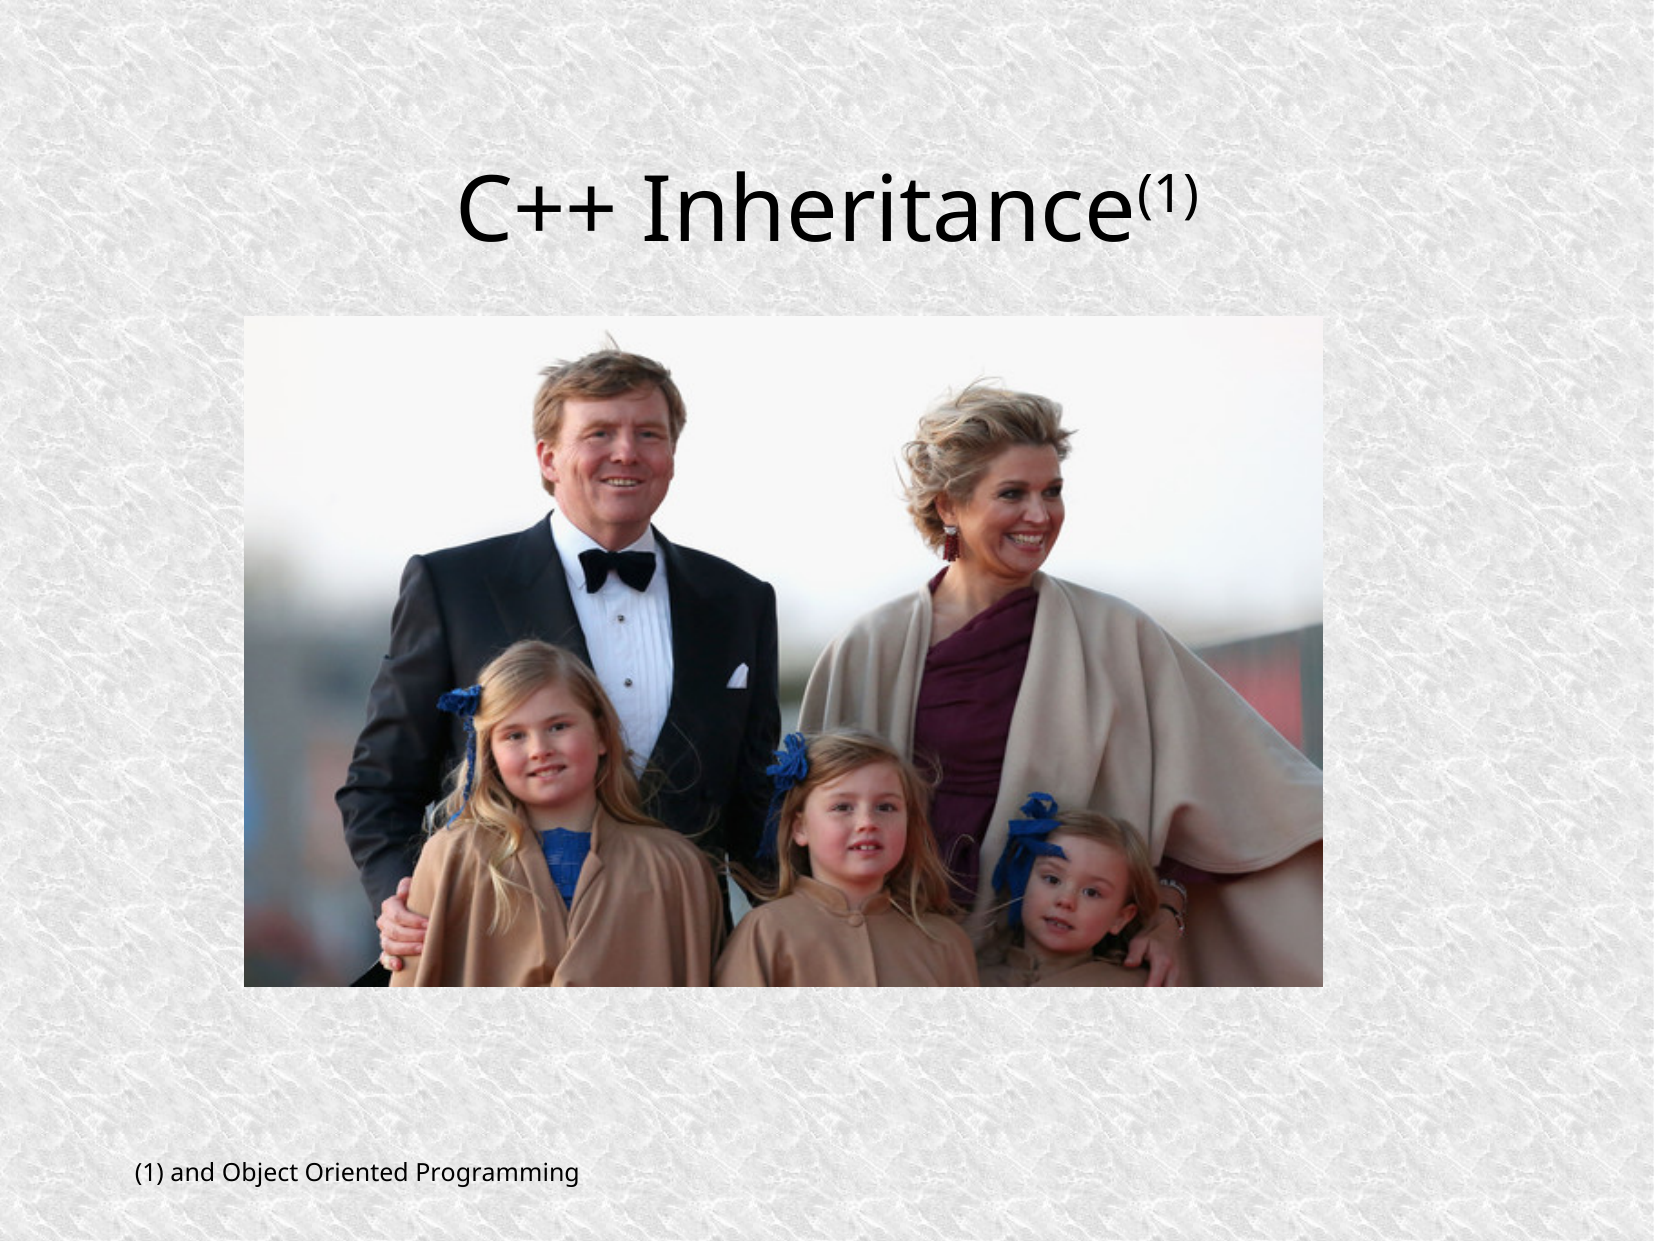

# C++ Inheritance(1)
(1) and Object Oriented Programming